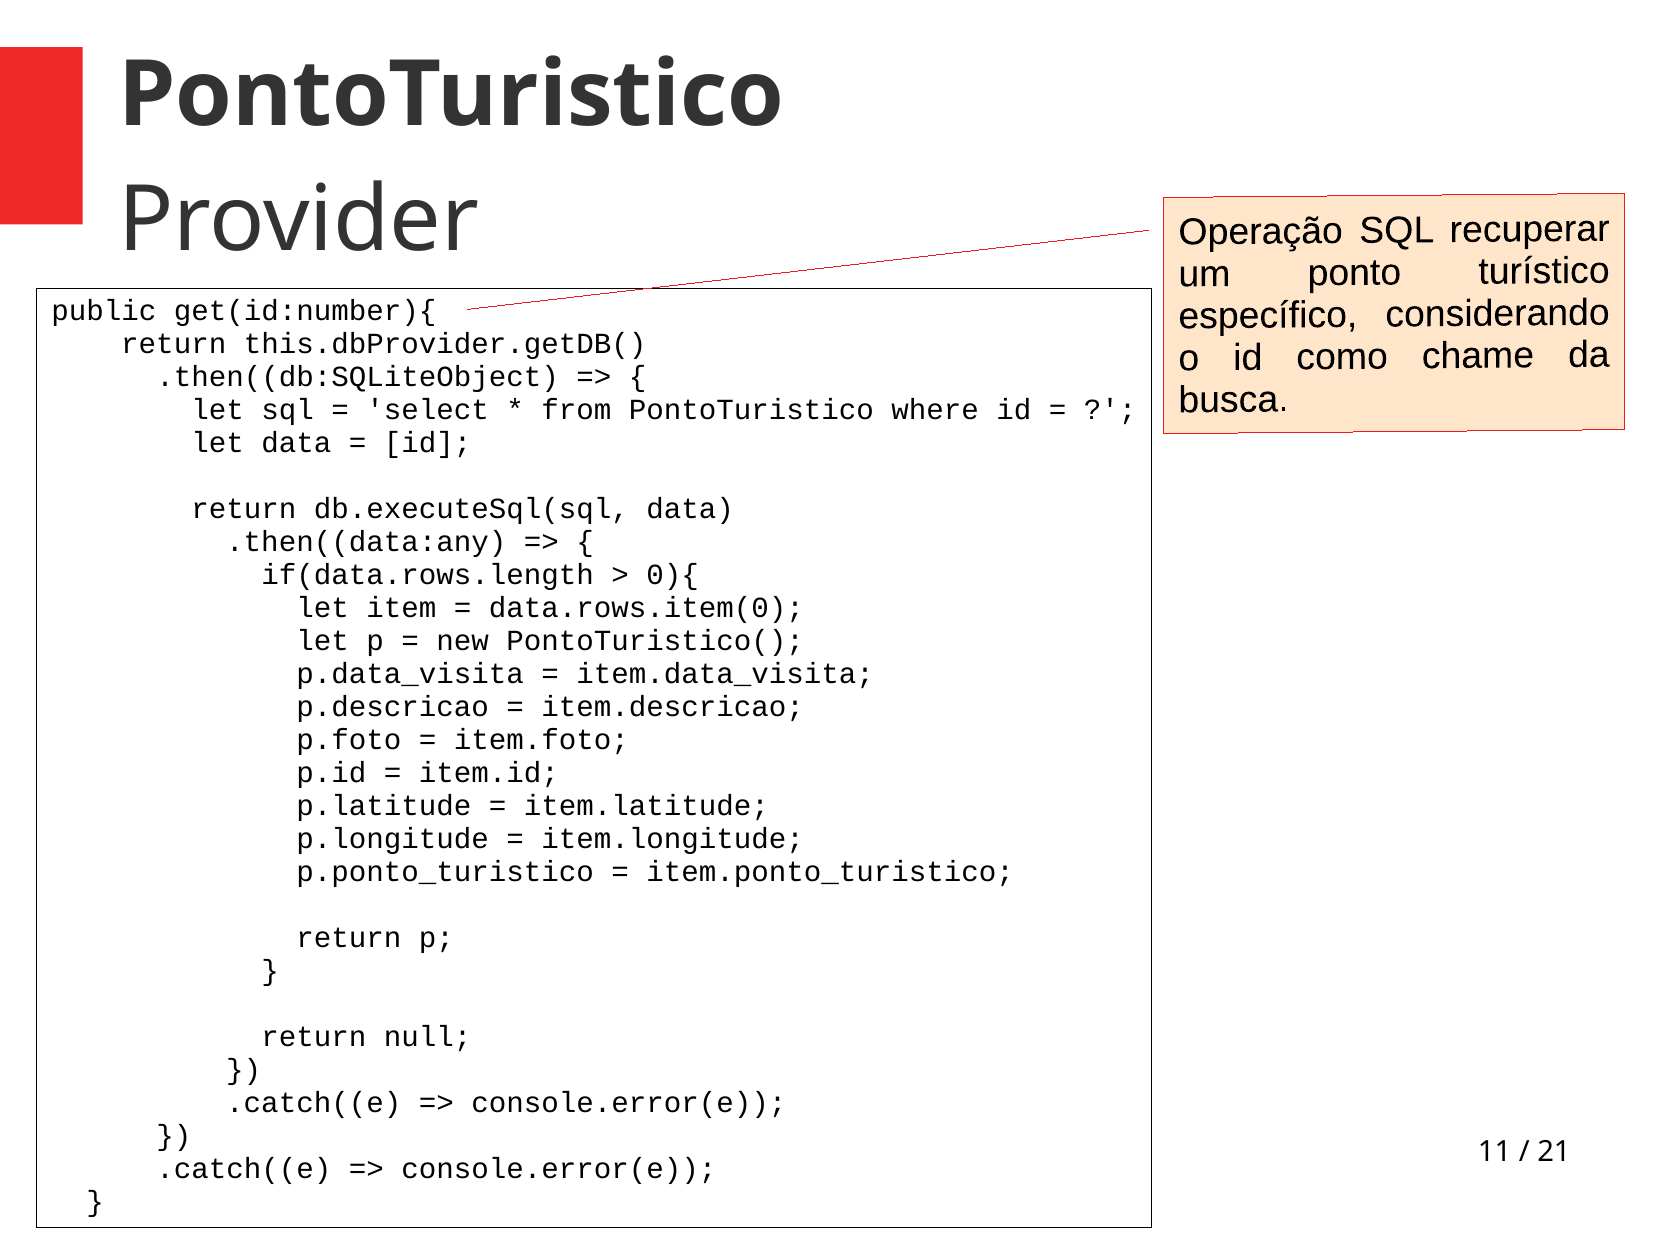

# PontoTuristico Provider
Operação SQL recuperar um ponto turístico específico, considerando o id como chame da busca.
public get(id:number){
 return this.dbProvider.getDB()
 .then((db:SQLiteObject) => {
 let sql = 'select * from PontoTuristico where id = ?';
 let data = [id];
 return db.executeSql(sql, data)
 .then((data:any) => {
 if(data.rows.length > 0){
 let item = data.rows.item(0);
 let p = new PontoTuristico();
 p.data_visita = item.data_visita;
 p.descricao = item.descricao;
 p.foto = item.foto;
 p.id = item.id;
 p.latitude = item.latitude;
 p.longitude = item.longitude;
 p.ponto_turistico = item.ponto_turistico;
 return p;
 }
 return null;
 })
 .catch((e) => console.error(e));
 })
 .catch((e) => console.error(e));
 }
11